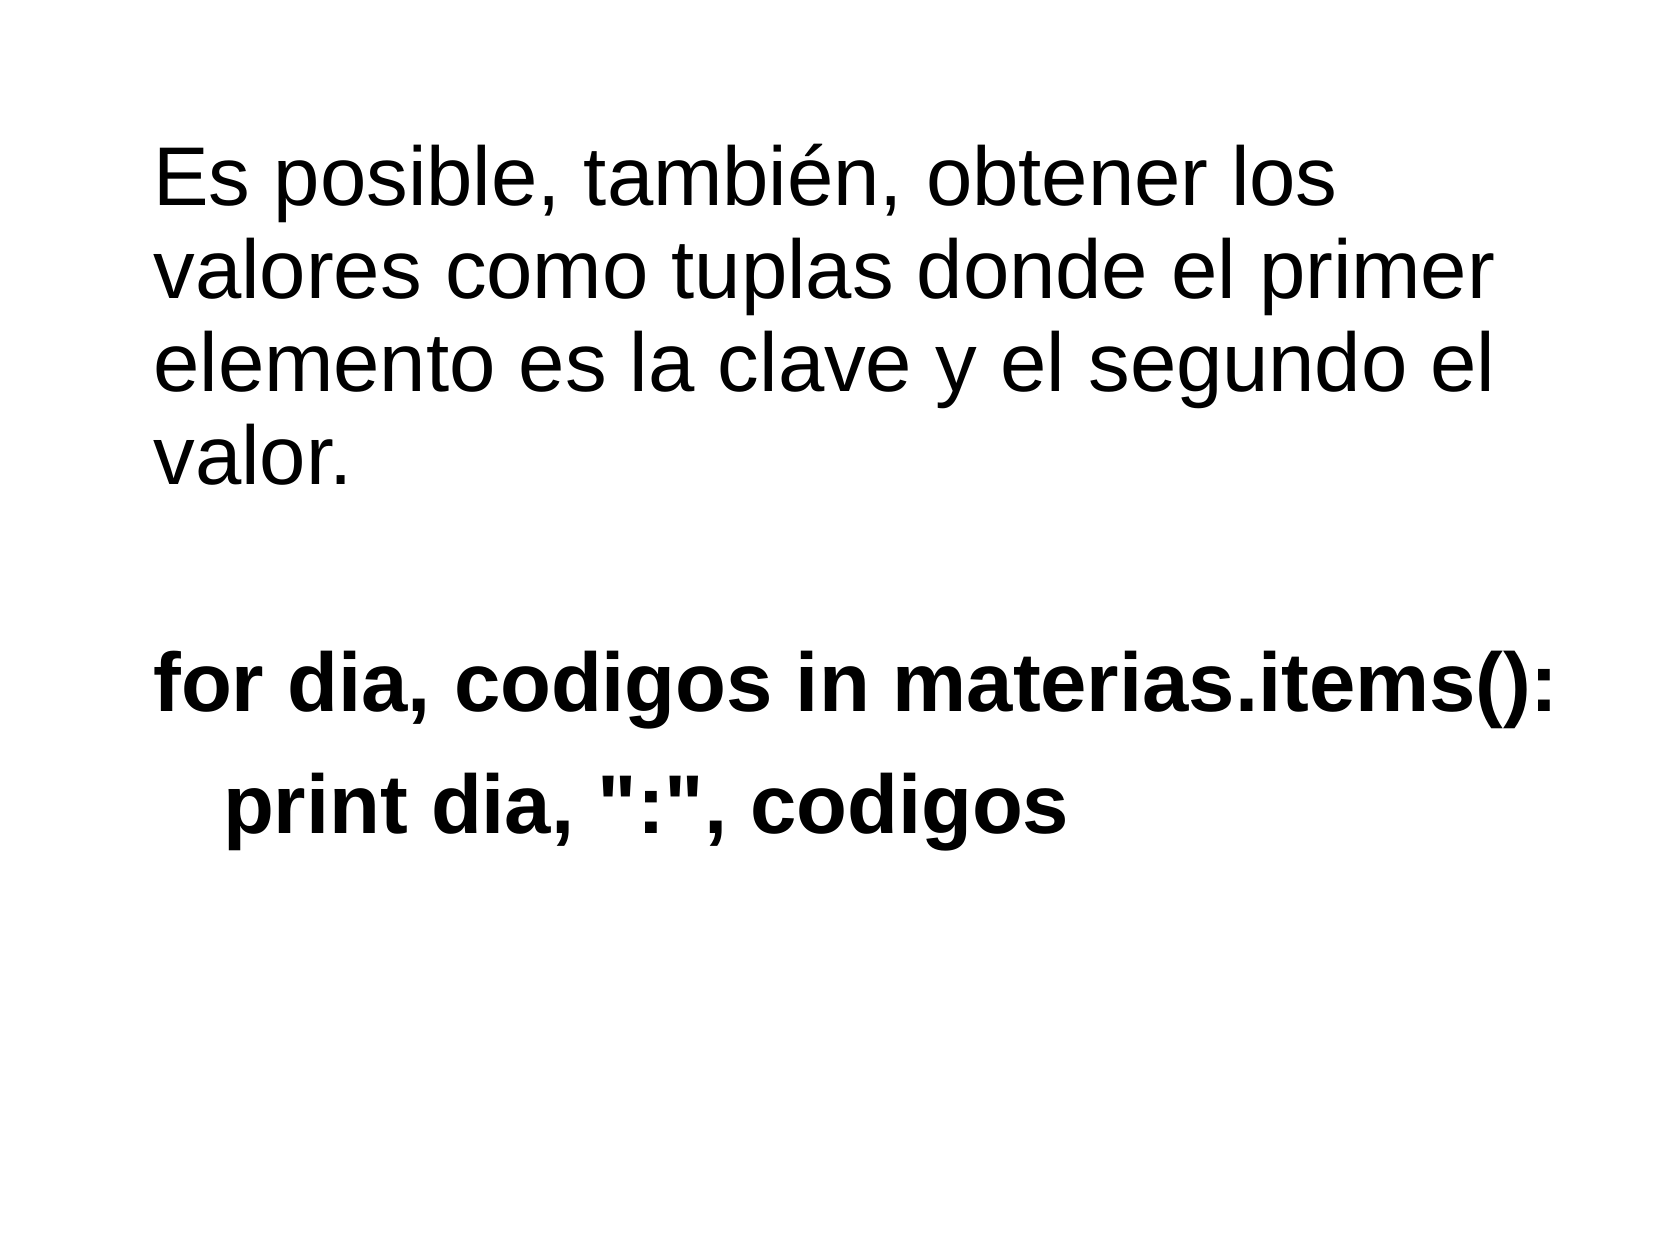

# Es posible, también, obtener los valores como tuplas donde el primer elemento es la clave y el segundo el valor.
for dia, codigos in materias.items():
 print dia, ":", codigos